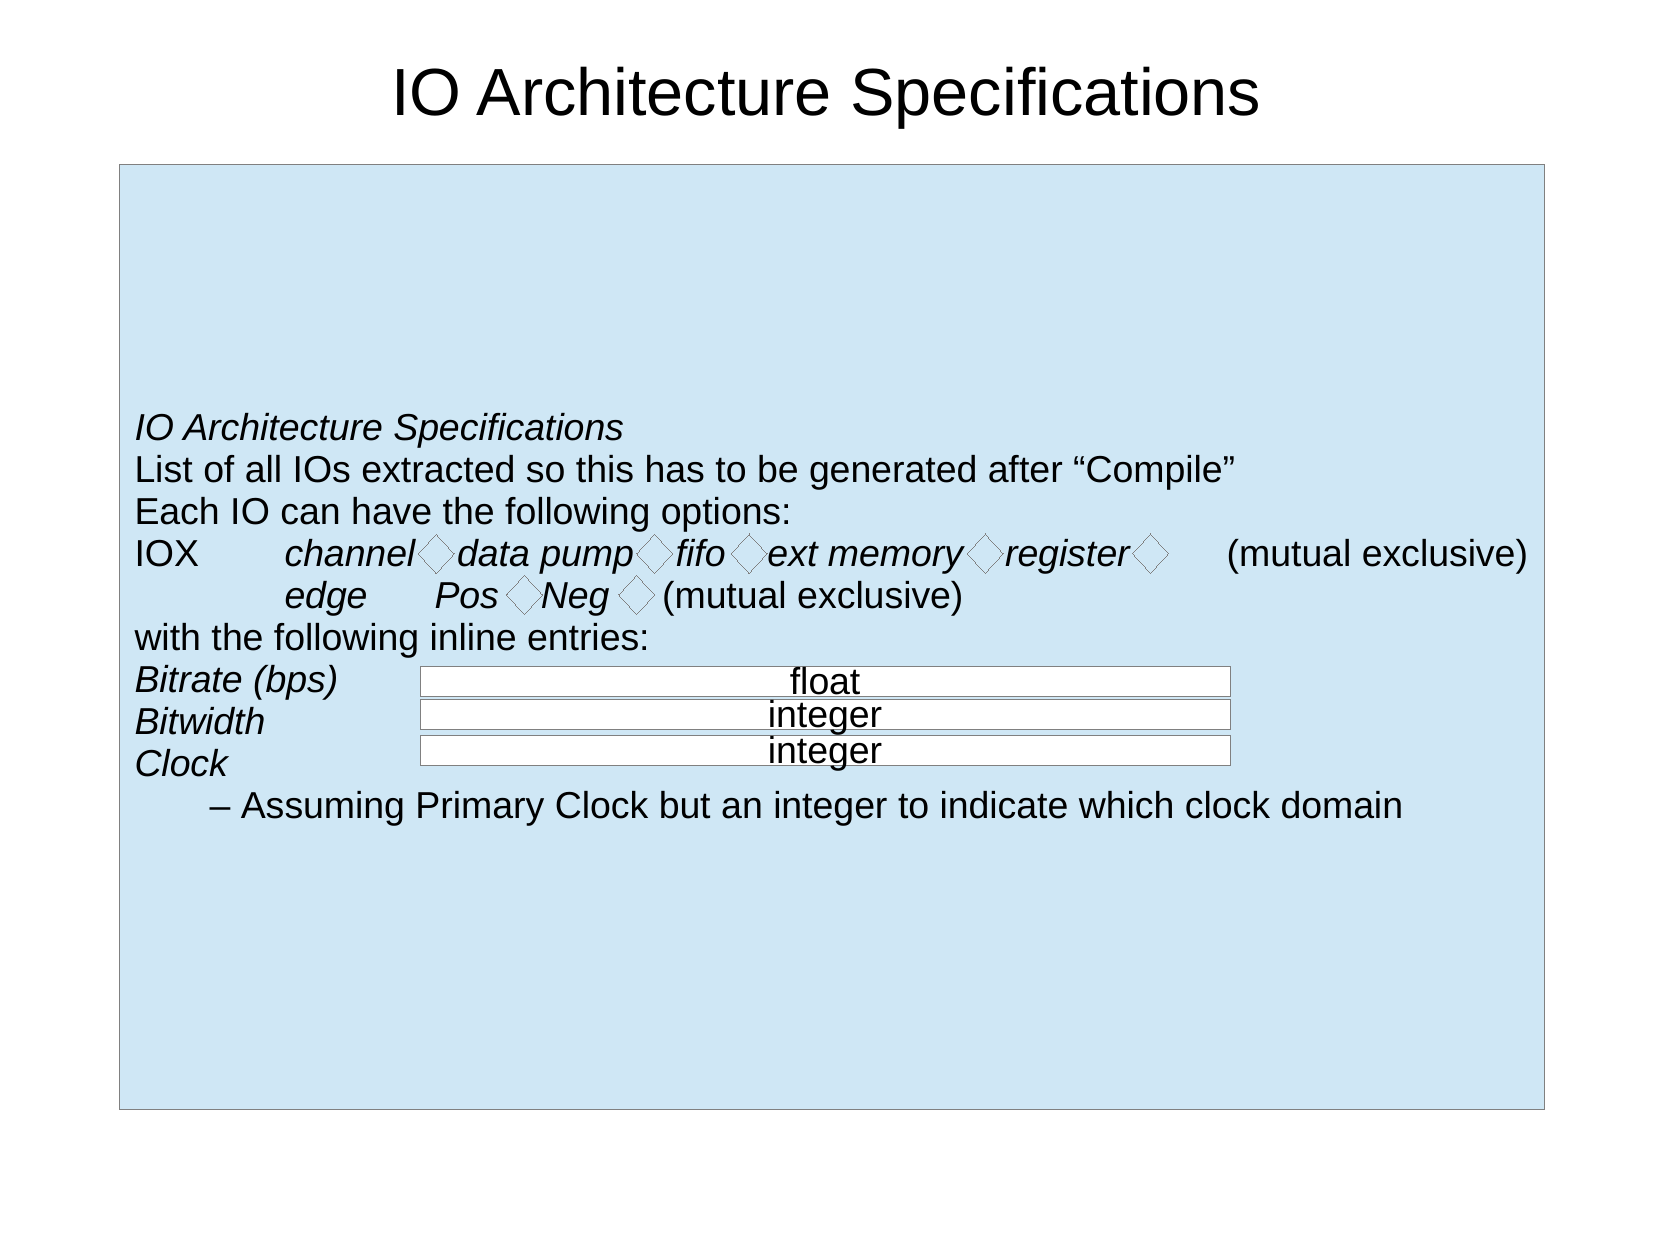

# IO Architecture Specifications
IO Architecture Specifications
List of all IOs extracted so this has to be generated after “Compile”
Each IO can have the following options:
IOX	 	channel data pump fifo ext memory register	 (mutual exclusive)
		edge 	Pos Neg (mutual exclusive)
with the following inline entries:
Bitrate (bps)
Bitwidth
Clock
	– Assuming Primary Clock but an integer to indicate which clock domain
float
integer
integer